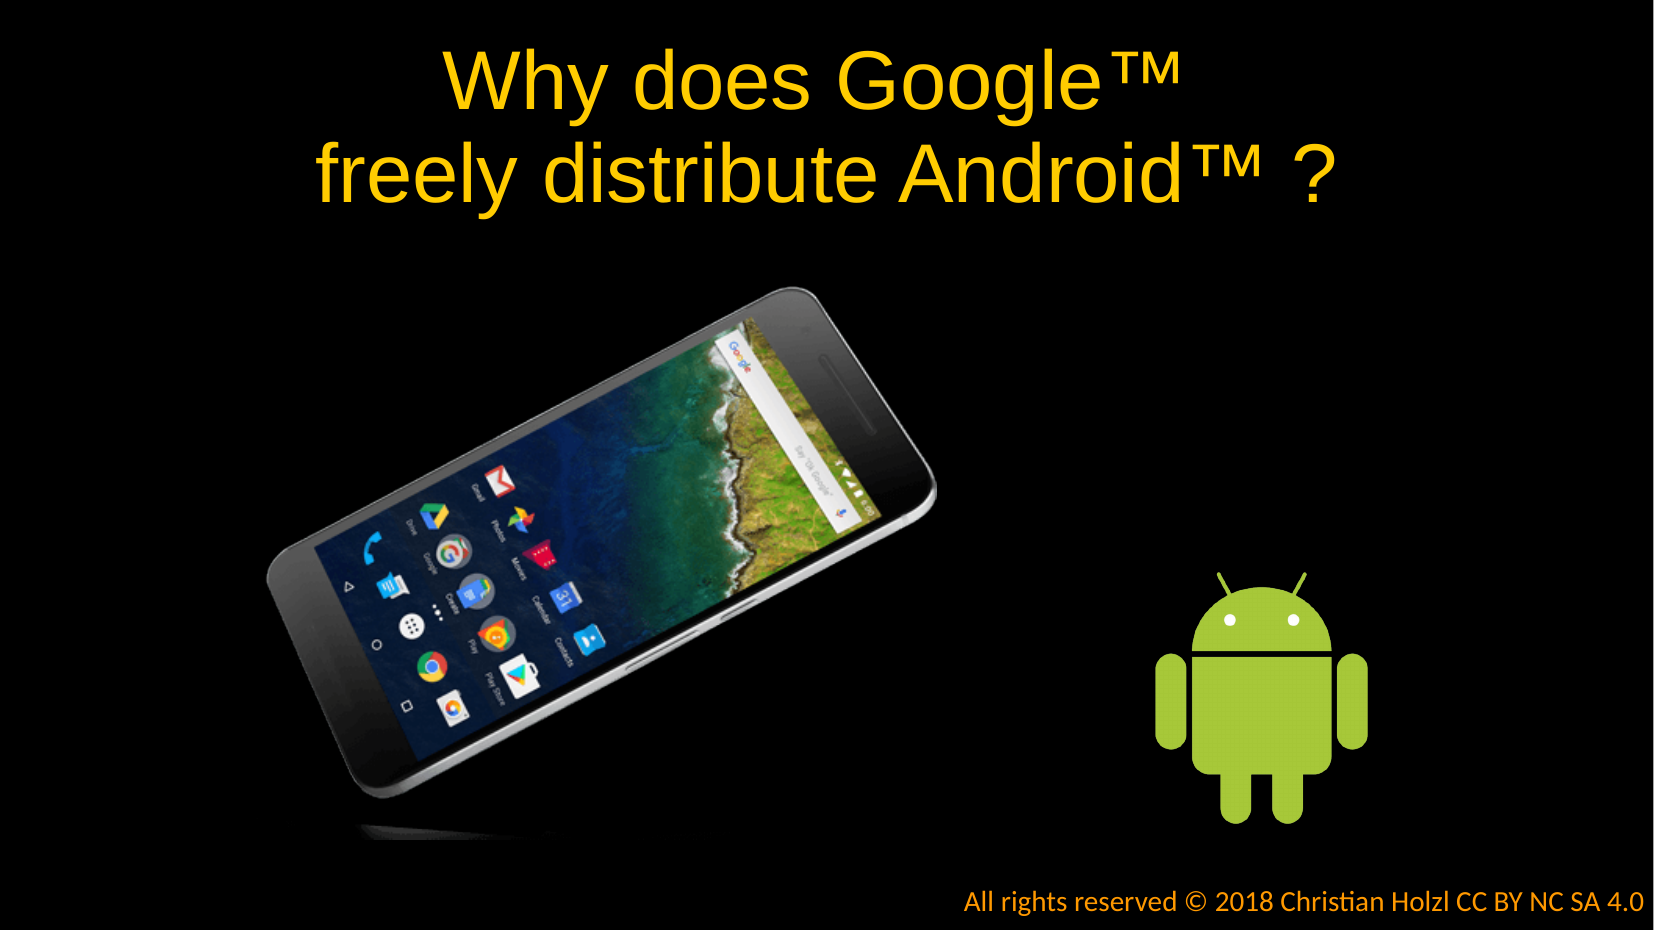

# Why does Google™ freely distribute Android™ ?